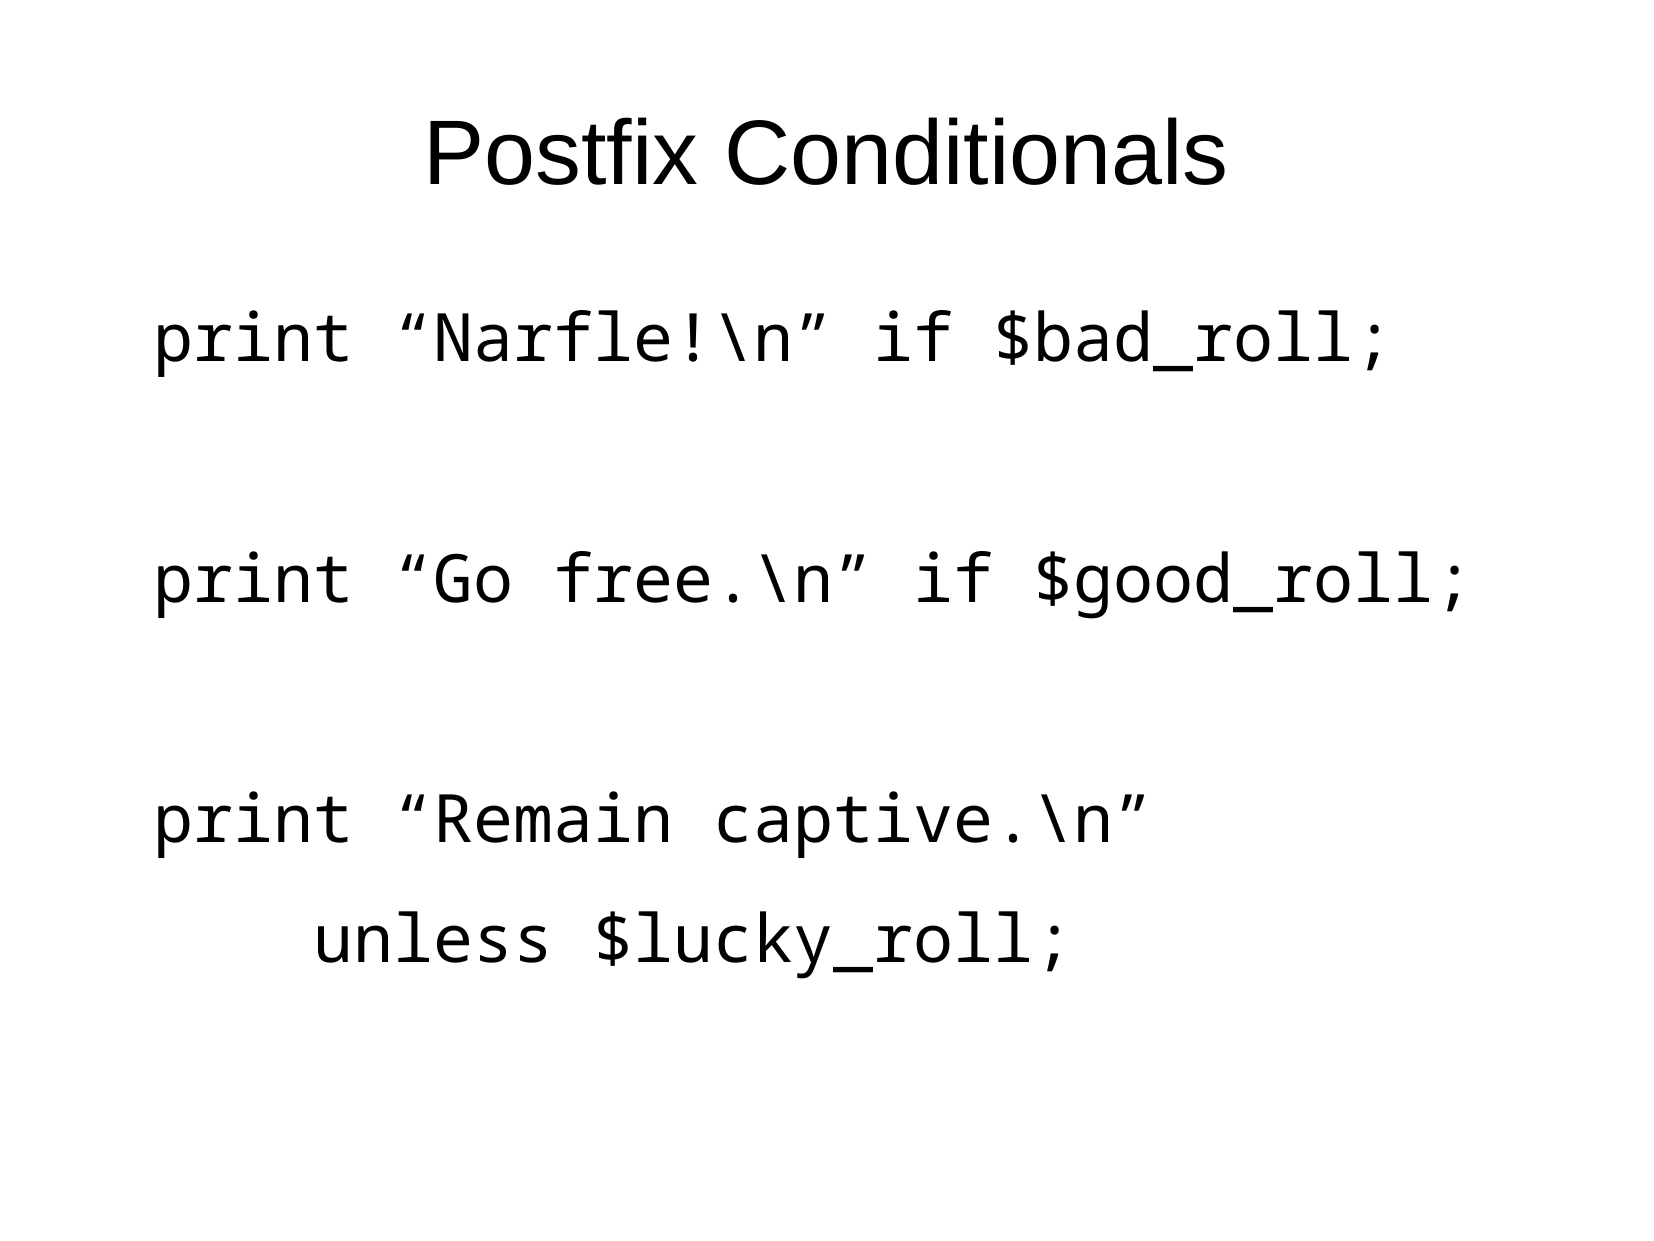

# Postfix Conditionals
print “Narfle!\n” if $bad_roll;
print “Go free.\n” if $good_roll;
print “Remain captive.\n”
 unless $lucky_roll;